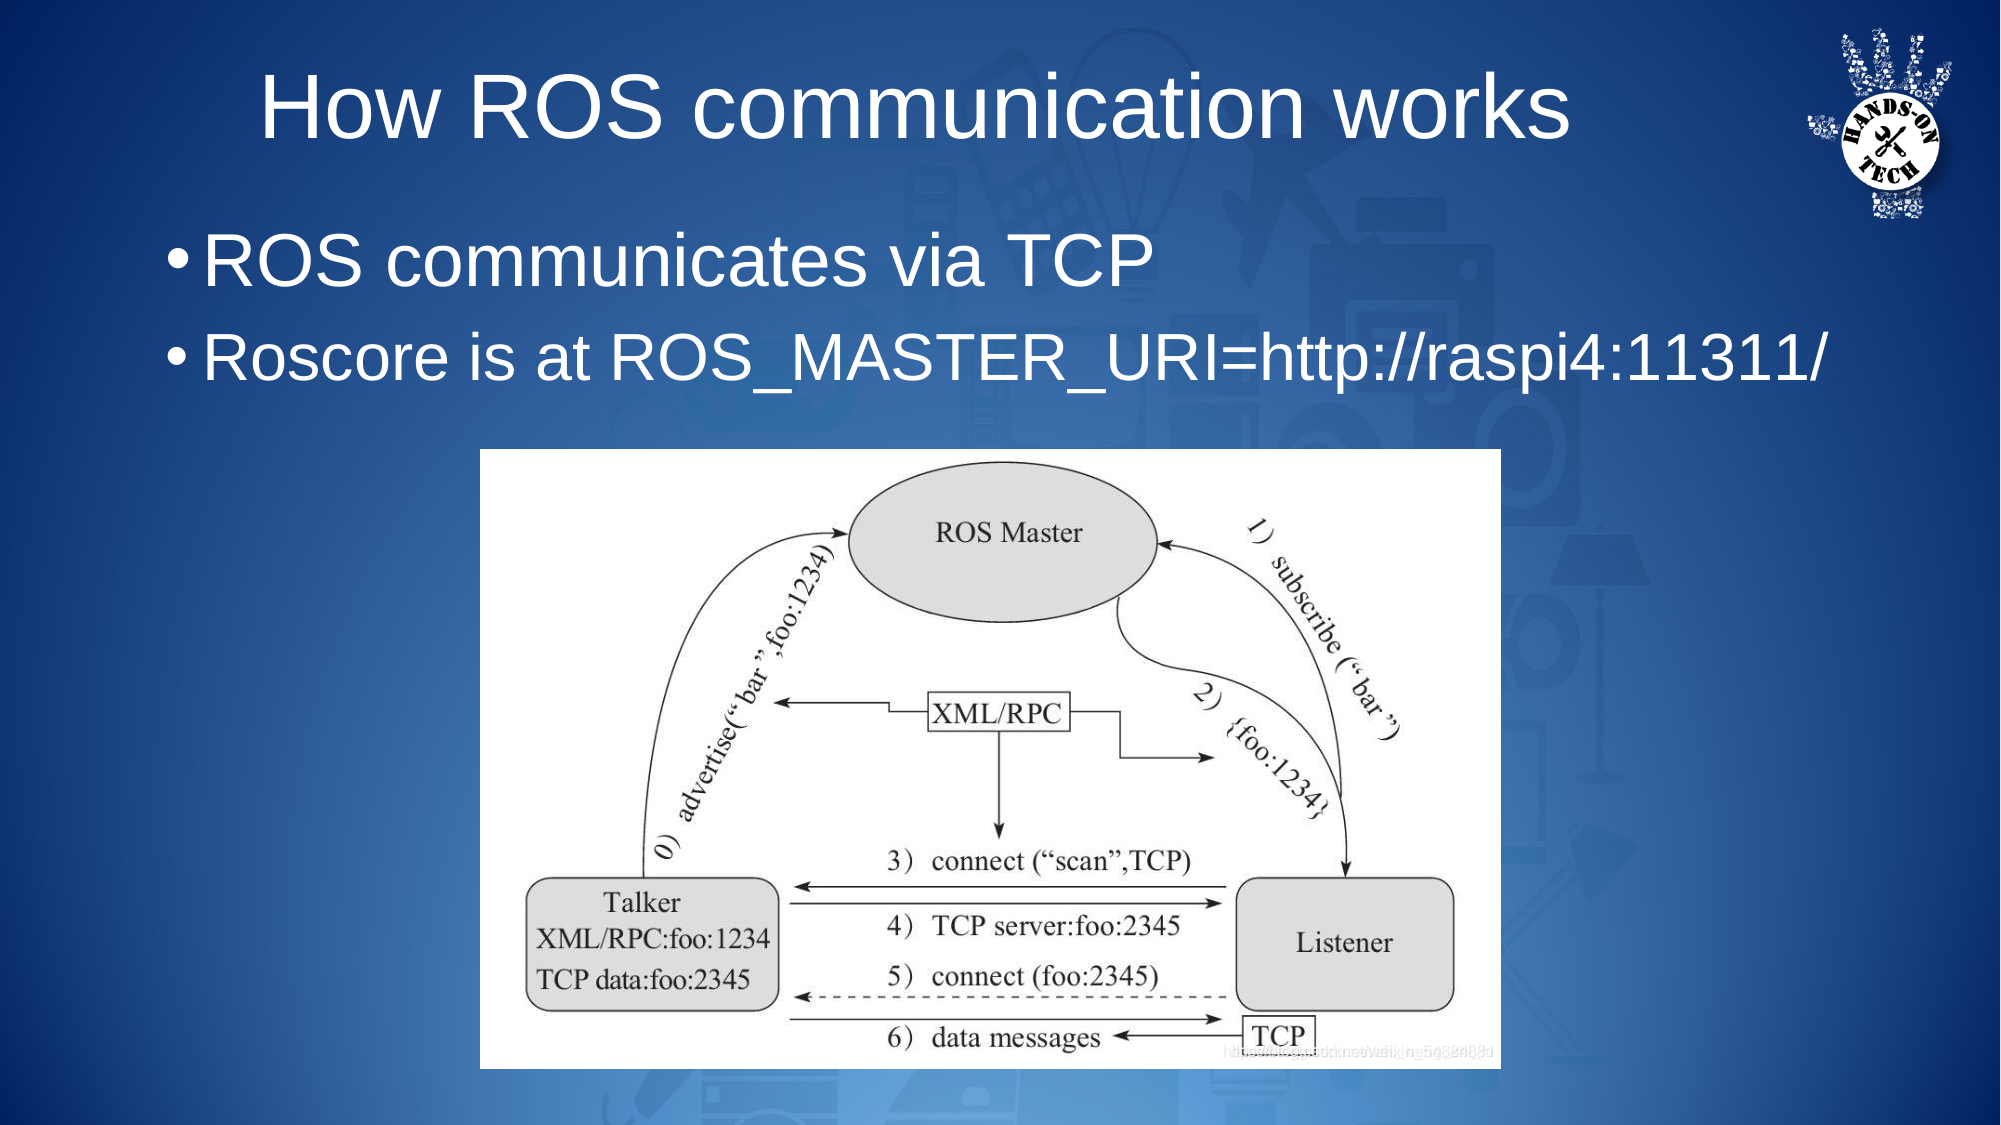

How ROS communication works
ROS communicates via TCP
Roscore is at ROS_MASTER_URI=http://raspi4:11311/